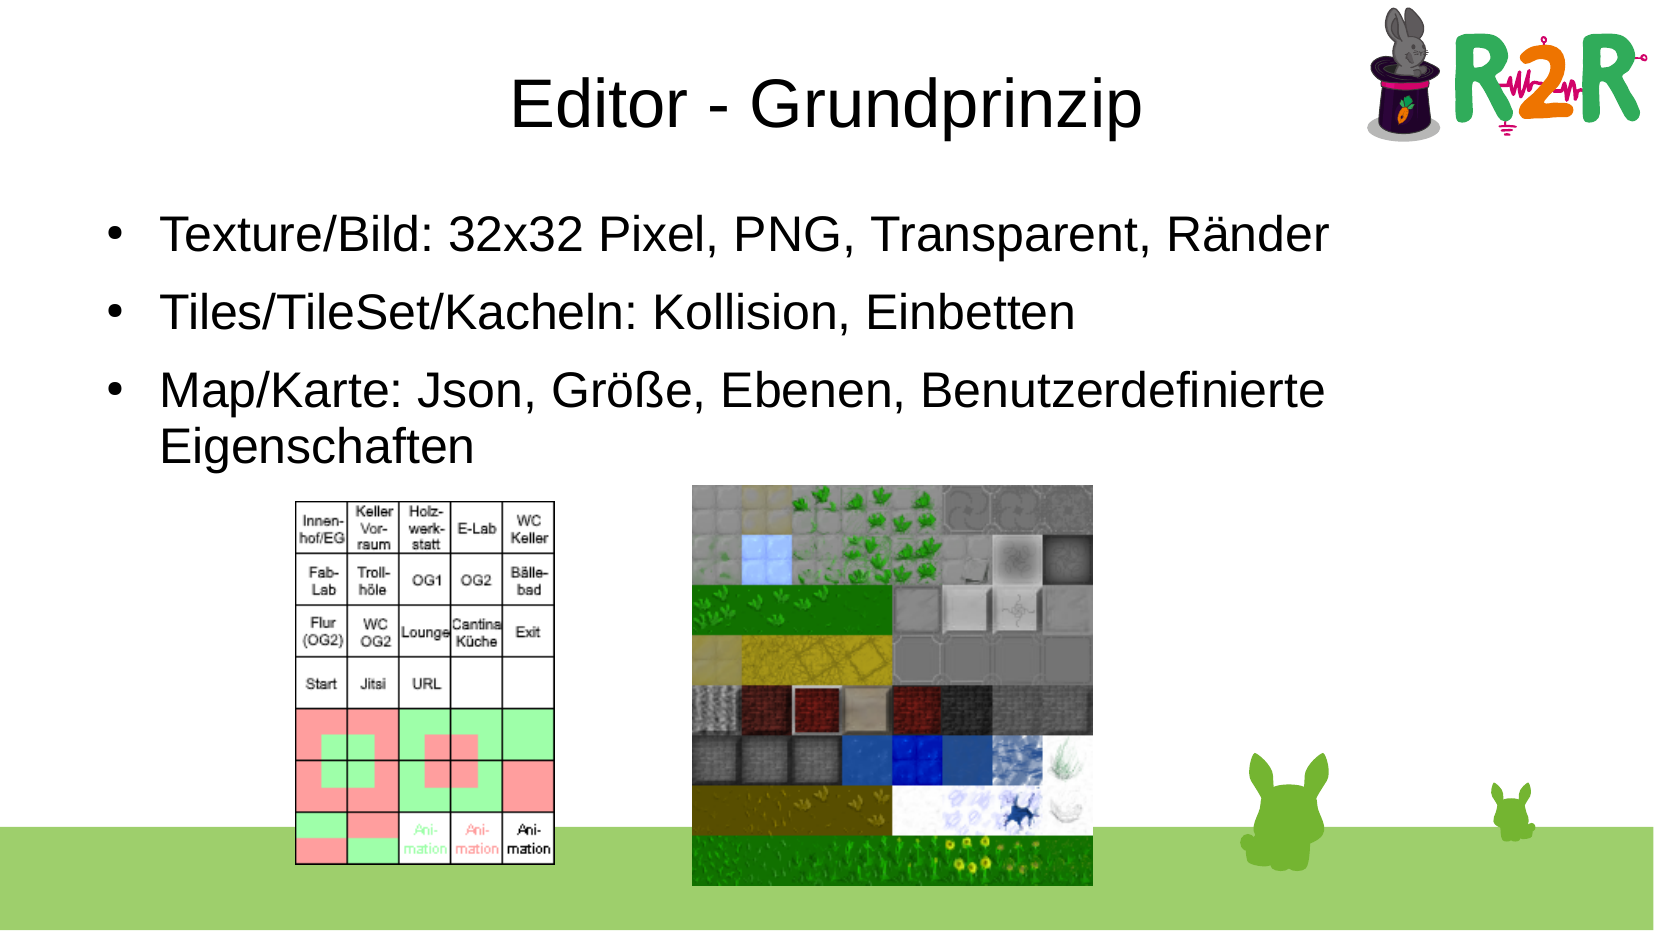

# Editor - Grundprinzip
Texture/Bild: 32x32 Pixel, PNG, Transparent, Ränder
Tiles/TileSet/Kacheln: Kollision, Einbetten
Map/Karte: Json, Größe, Ebenen, Benutzerdefinierte Eigenschaften